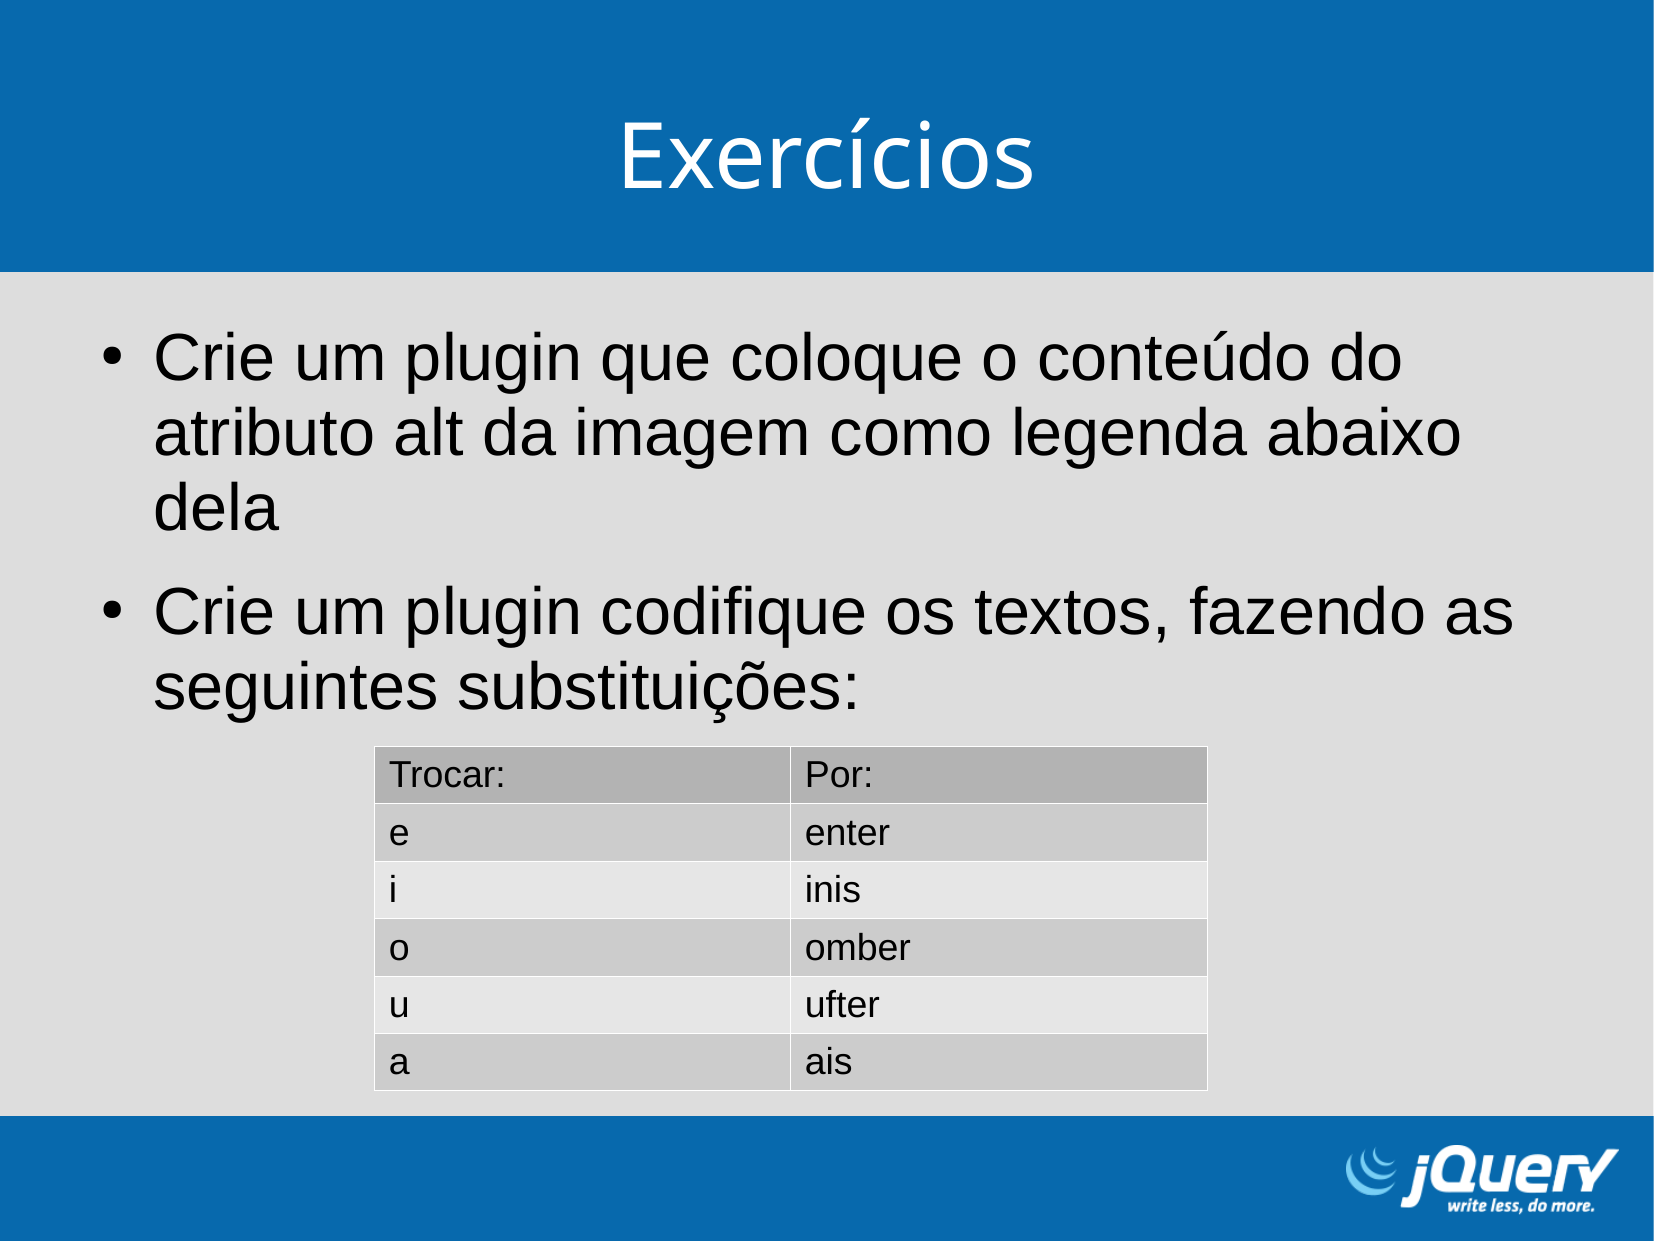

# Exercícios
Crie um plugin que coloque o conteúdo do atributo alt da imagem como legenda abaixo dela
Crie um plugin codifique os textos, fazendo as seguintes substituições:
| Trocar: | Por: |
| --- | --- |
| e | enter |
| i | inis |
| o | omber |
| u | ufter |
| a | ais |